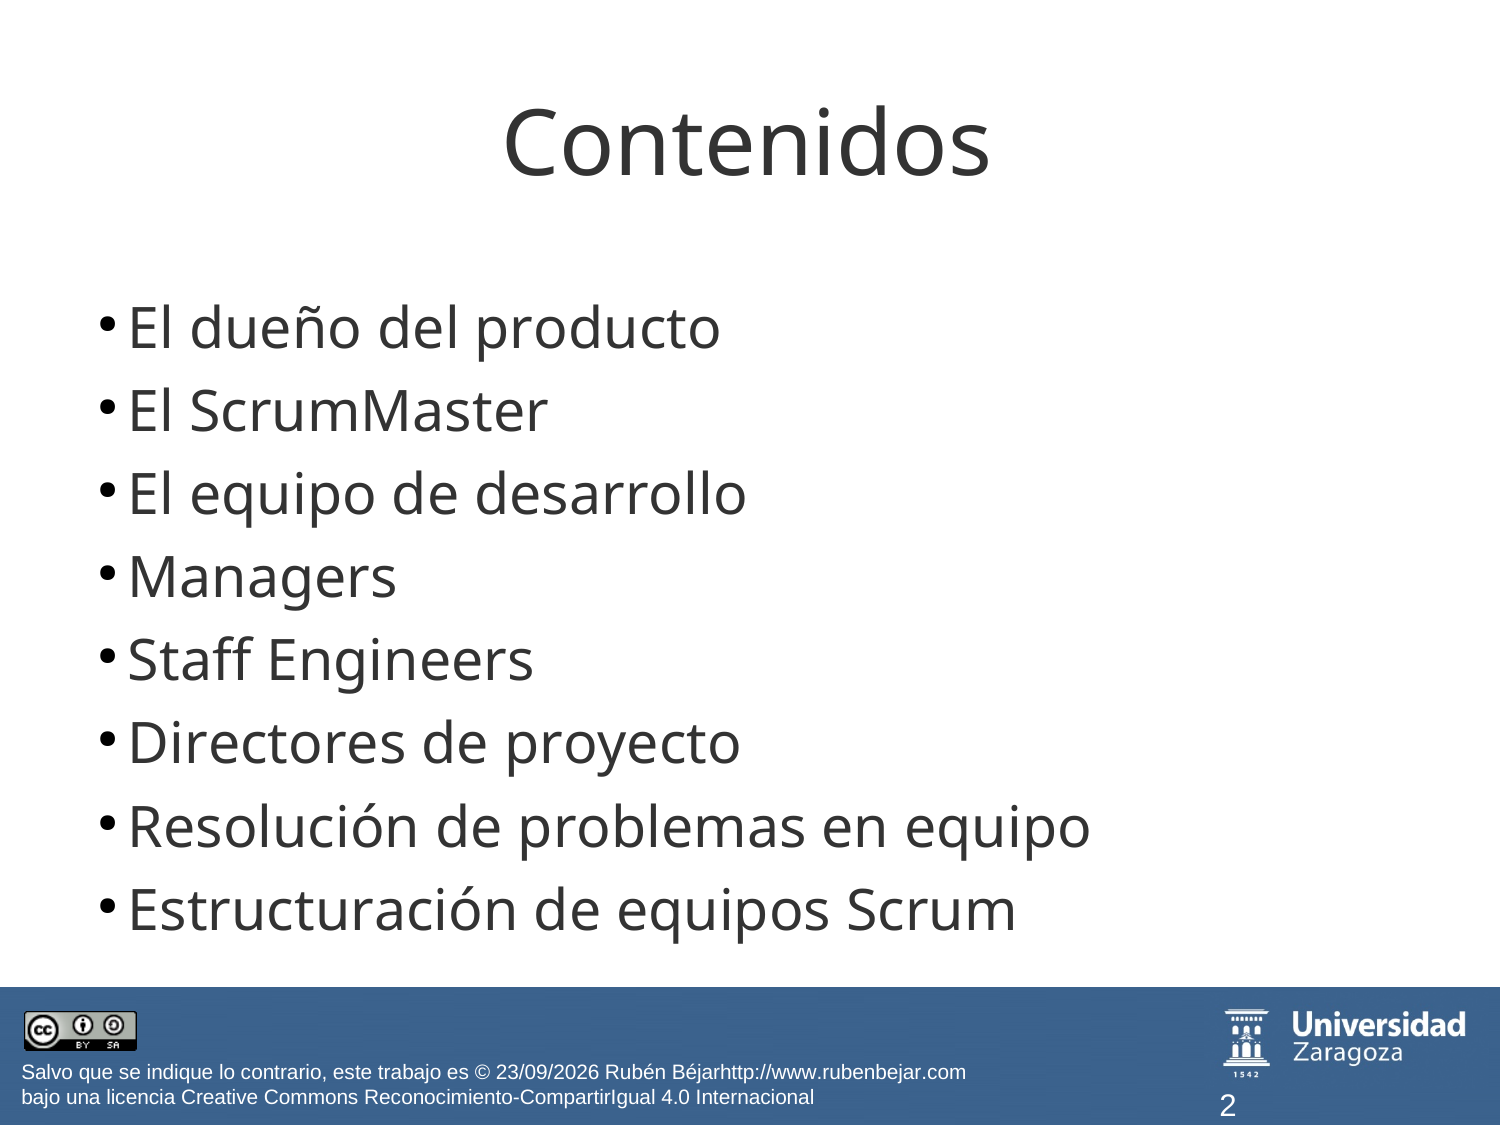

# Contenidos
El dueño del producto
El ScrumMaster
El equipo de desarrollo
Managers
Staff Engineers
Directores de proyecto
Resolución de problemas en equipo
Estructuración de equipos Scrum